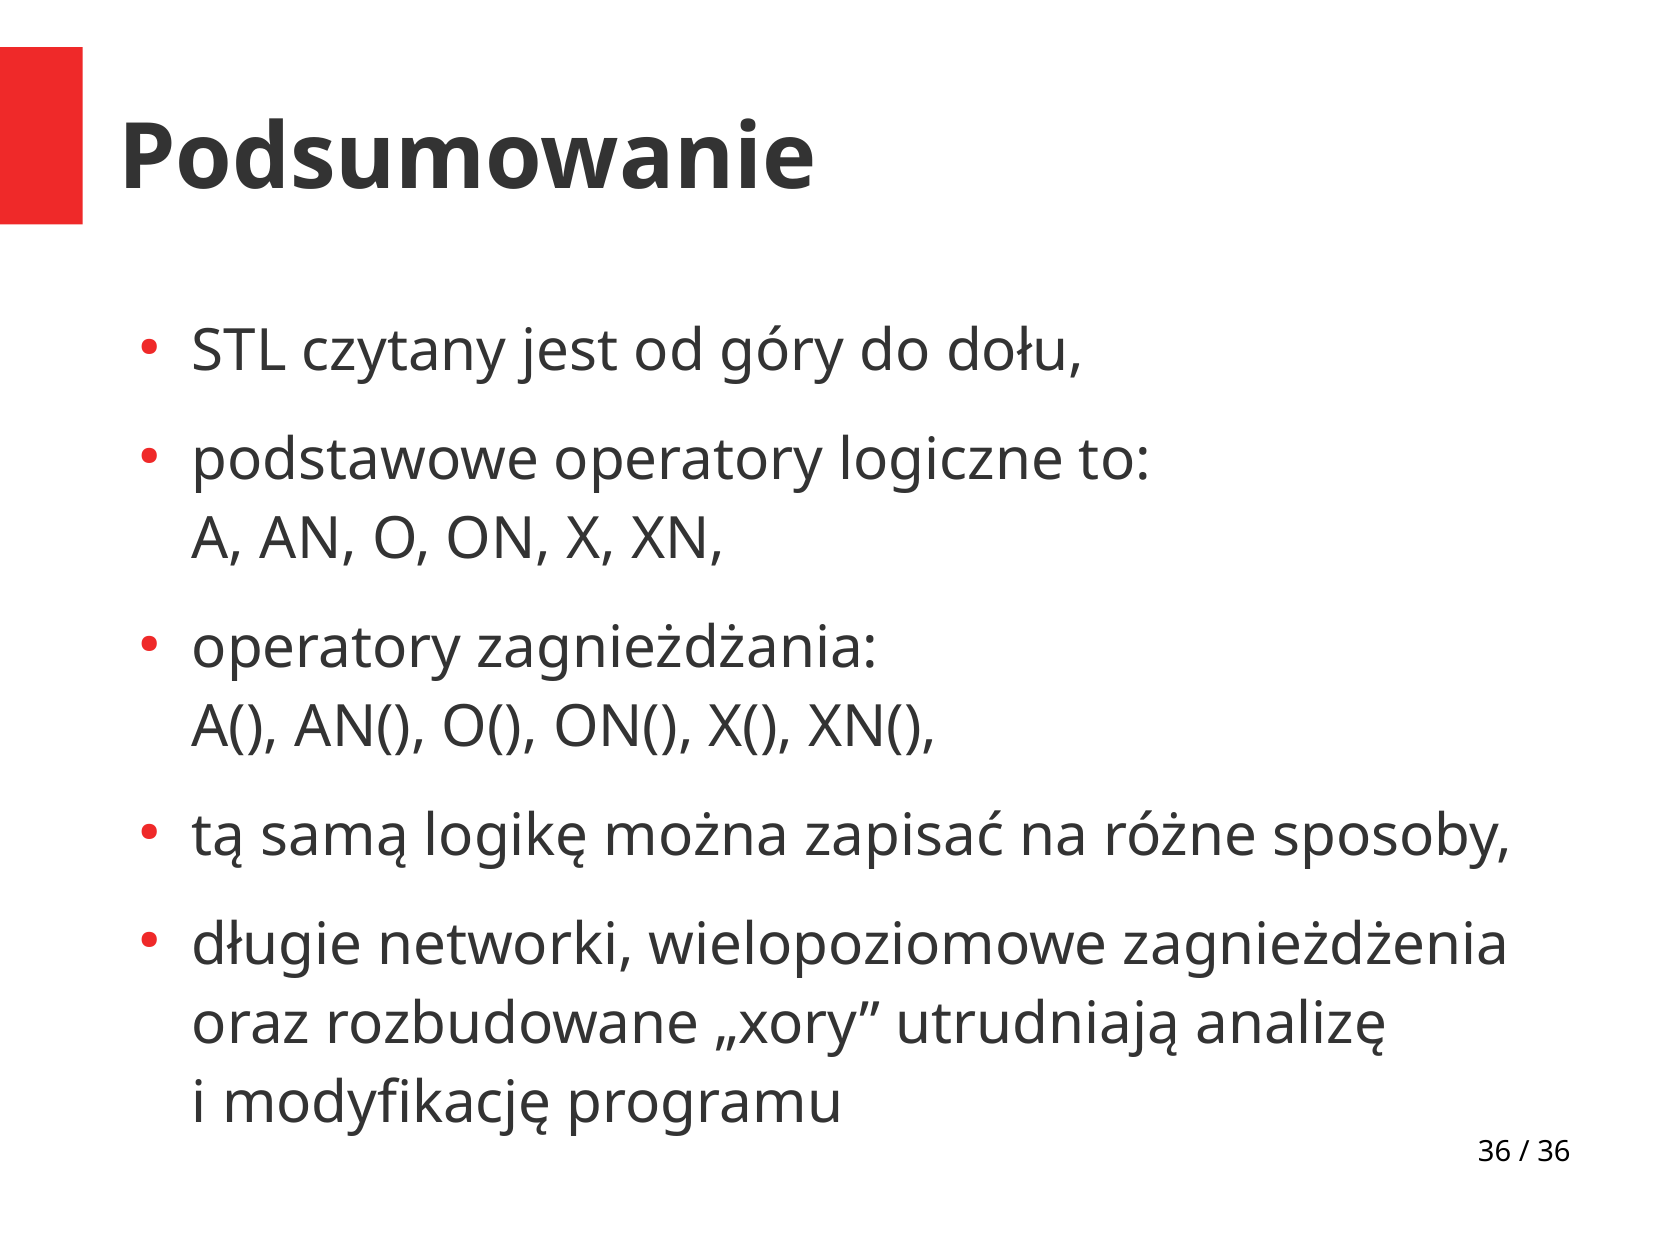

# Podsumowanie
STL czytany jest od góry do dołu,
podstawowe operatory logiczne to:
A, AN, O, ON, X, XN,
operatory zagnieżdżania:
A(), AN(), O(), ON(), X(), XN(),
tą samą logikę można zapisać na różne sposoby,
długie networki, wielopoziomowe zagnieżdżenia oraz rozbudowane „xory” utrudniają analizę i modyfikację programu
36